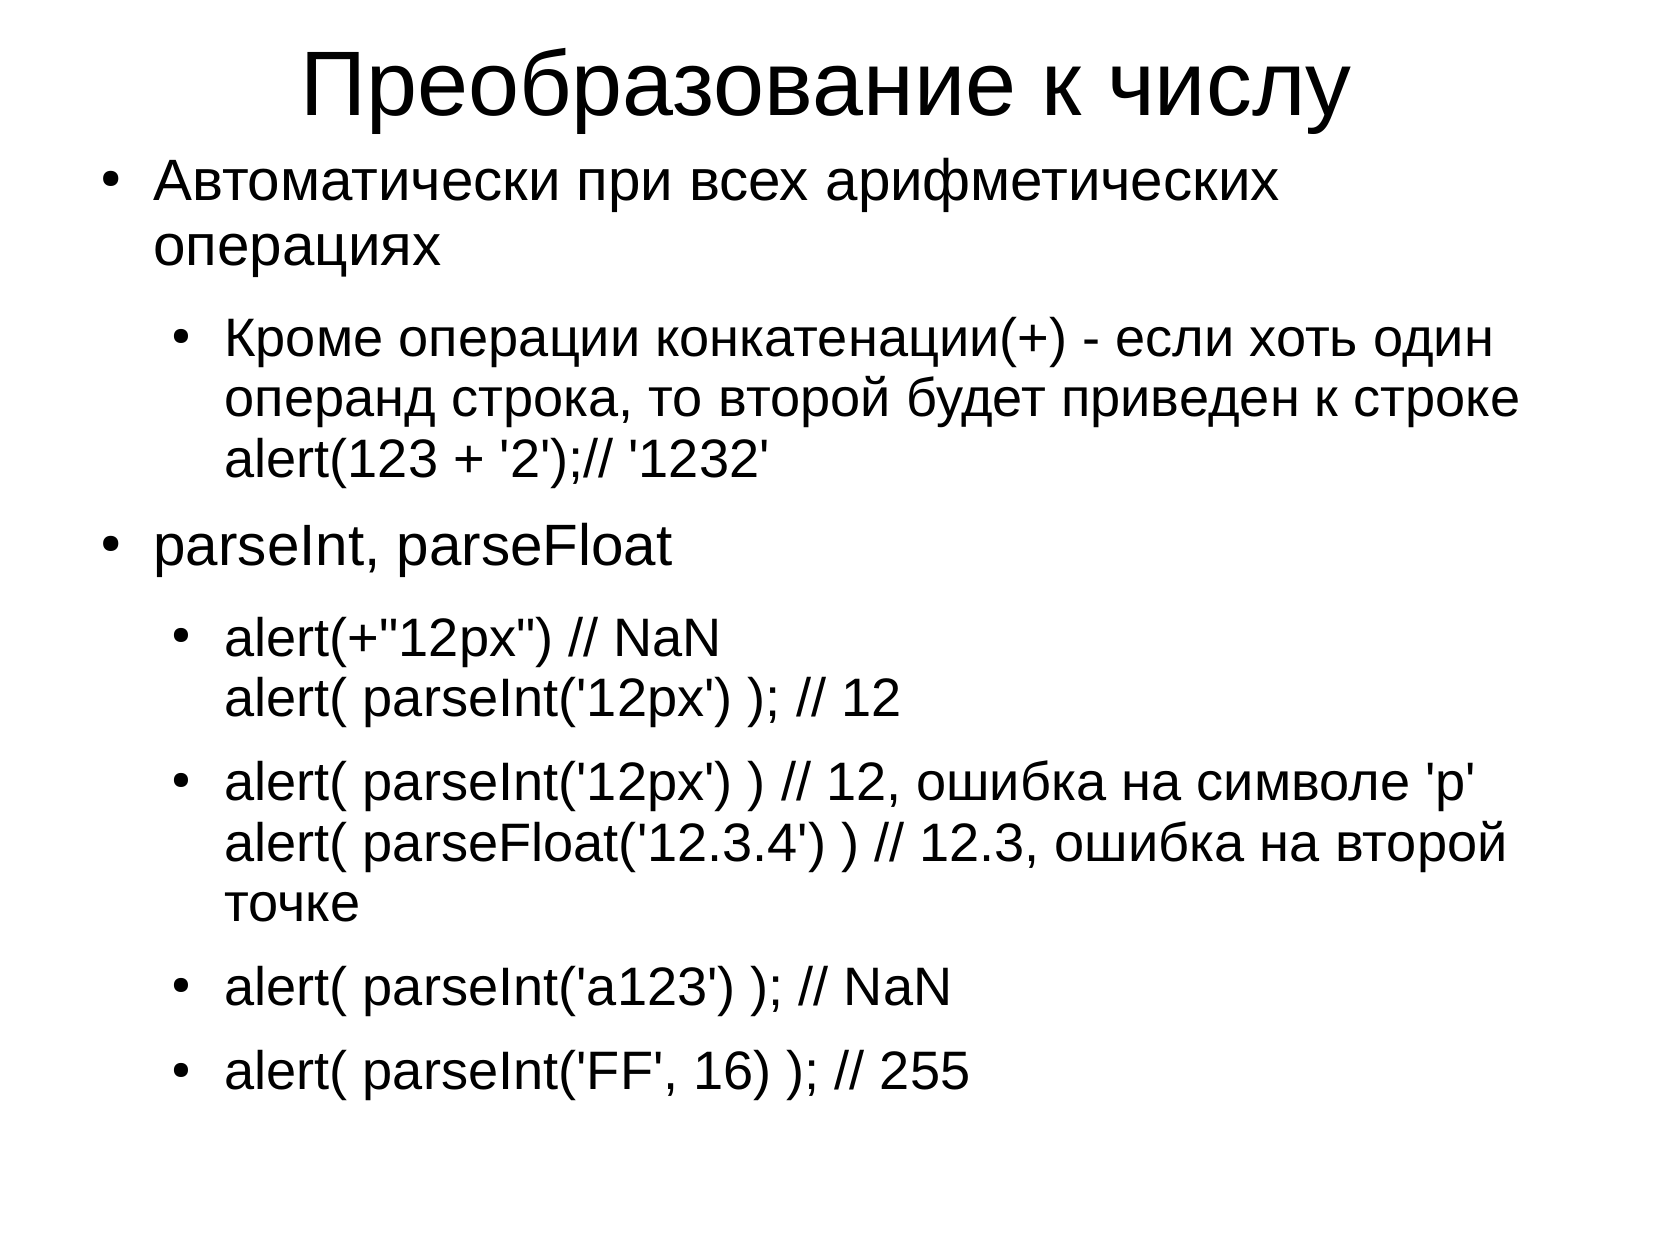

# Преобразование к числу
Автоматически при всех арифметических операциях
Кроме операции конкатенации(+) - если хоть один операнд строка, то второй будет приведен к строке
alert(123 + '2');// '1232'
parseInt, parseFloat
alert(+"12px") // NaN
alert( parseInt('12px') ); // 12
alert( parseInt('12px') ) // 12, ошибка на символе 'p'
alert( parseFloat('12.3.4') ) // 12.3, ошибка на второй точке
alert( parseInt('a123') ); // NaN
alert( parseInt('FF', 16) ); // 255